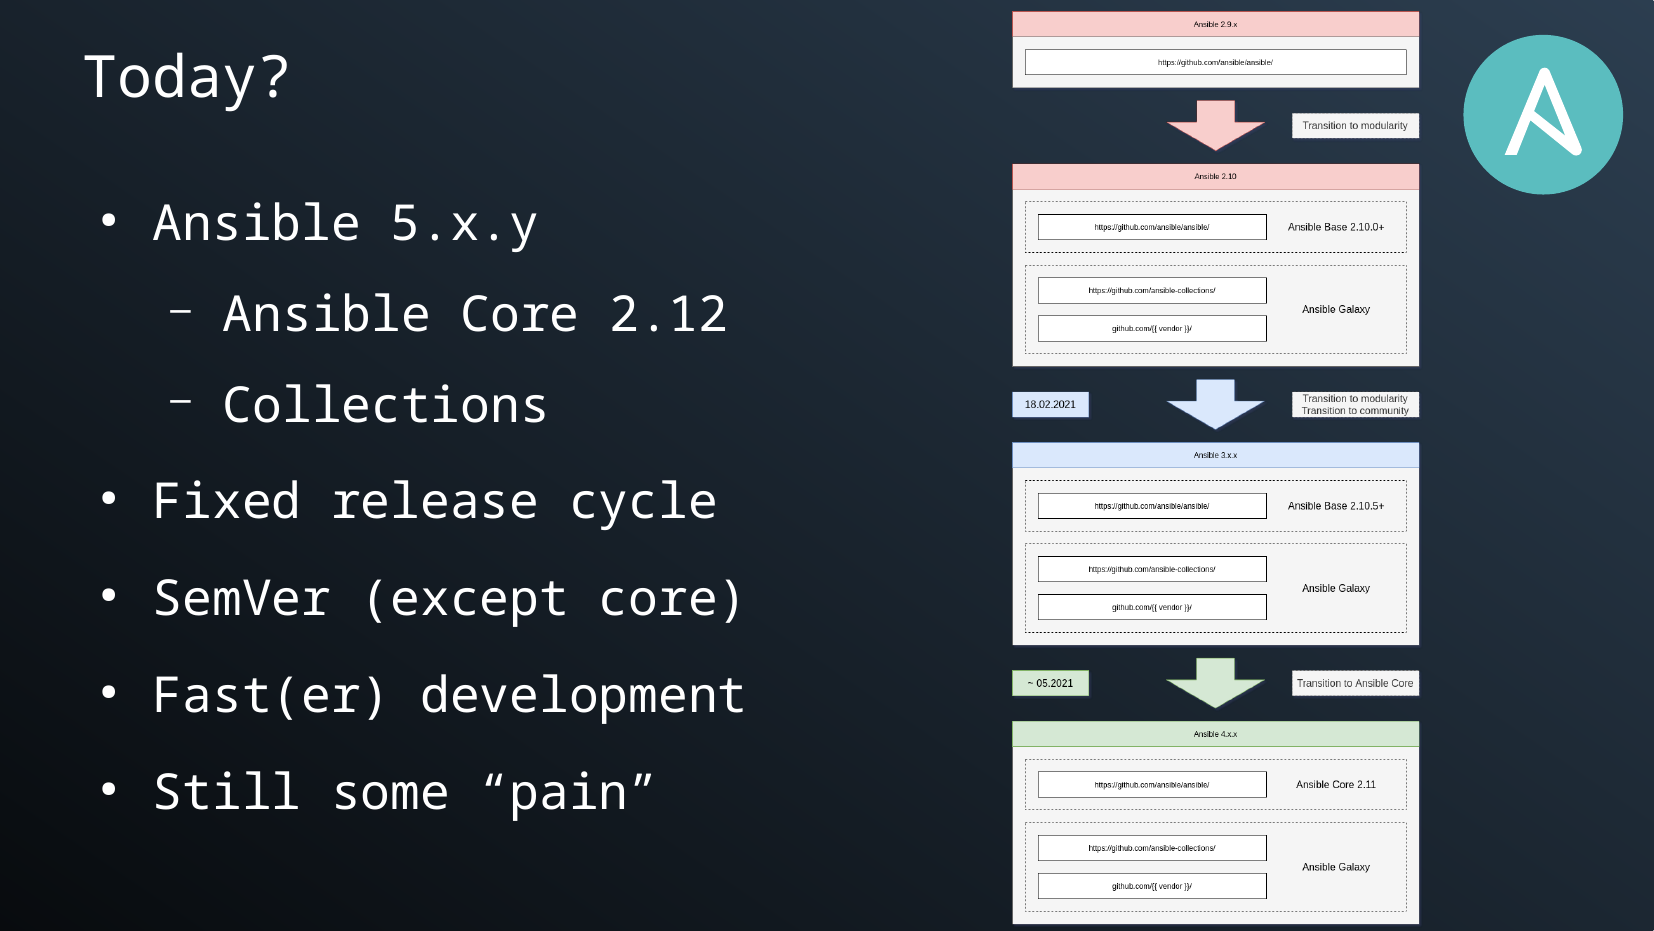

Today?
# Ansible 5.x.y
Ansible Core 2.12
Collections
Fixed release cycle
SemVer (except core)
Fast(er) development
Still some “pain”